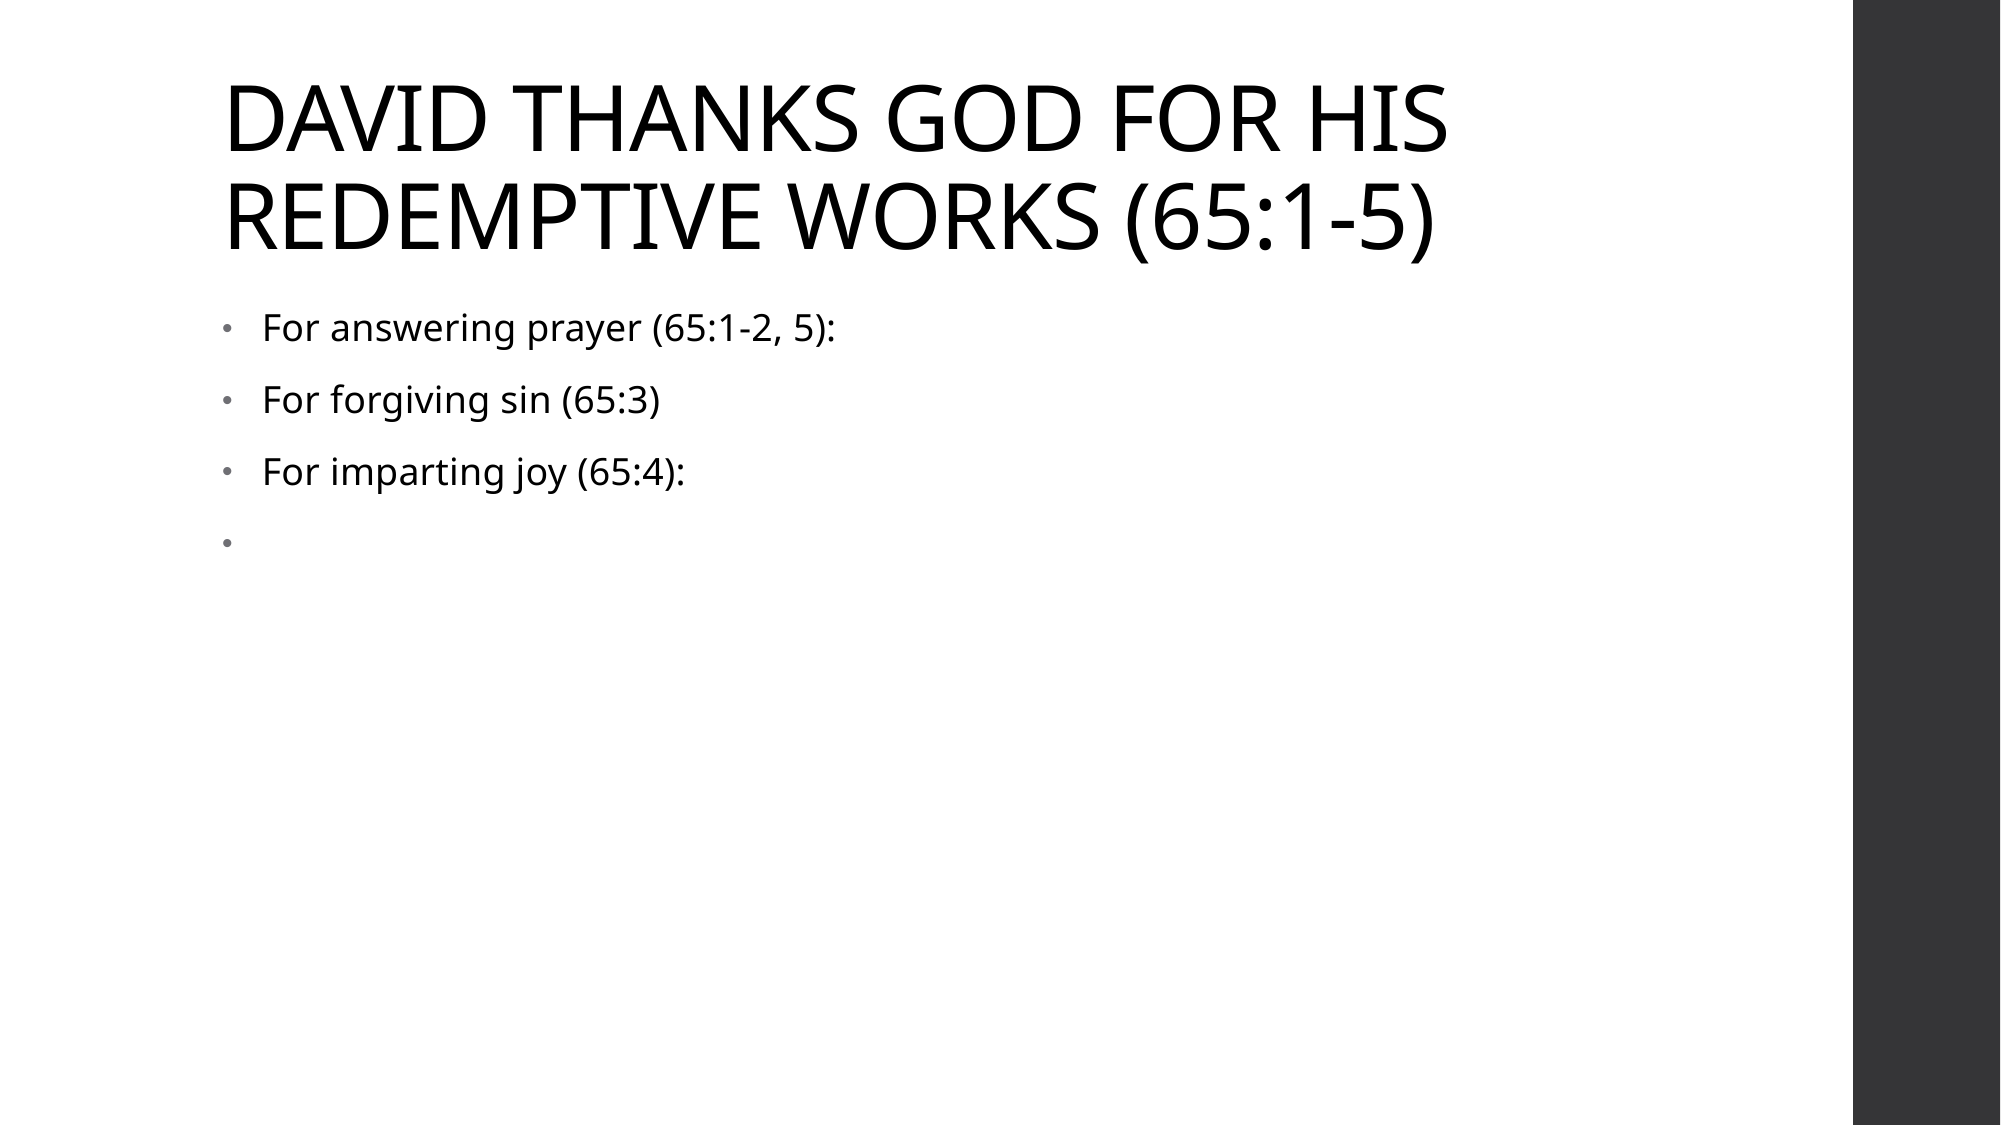

# DAVID THANKS GOD FOR HIS REDEMPTIVE WORKS (65:1-5)
 For answering prayer (65:1-2, 5):
 For forgiving sin (65:3)
 For imparting joy (65:4):